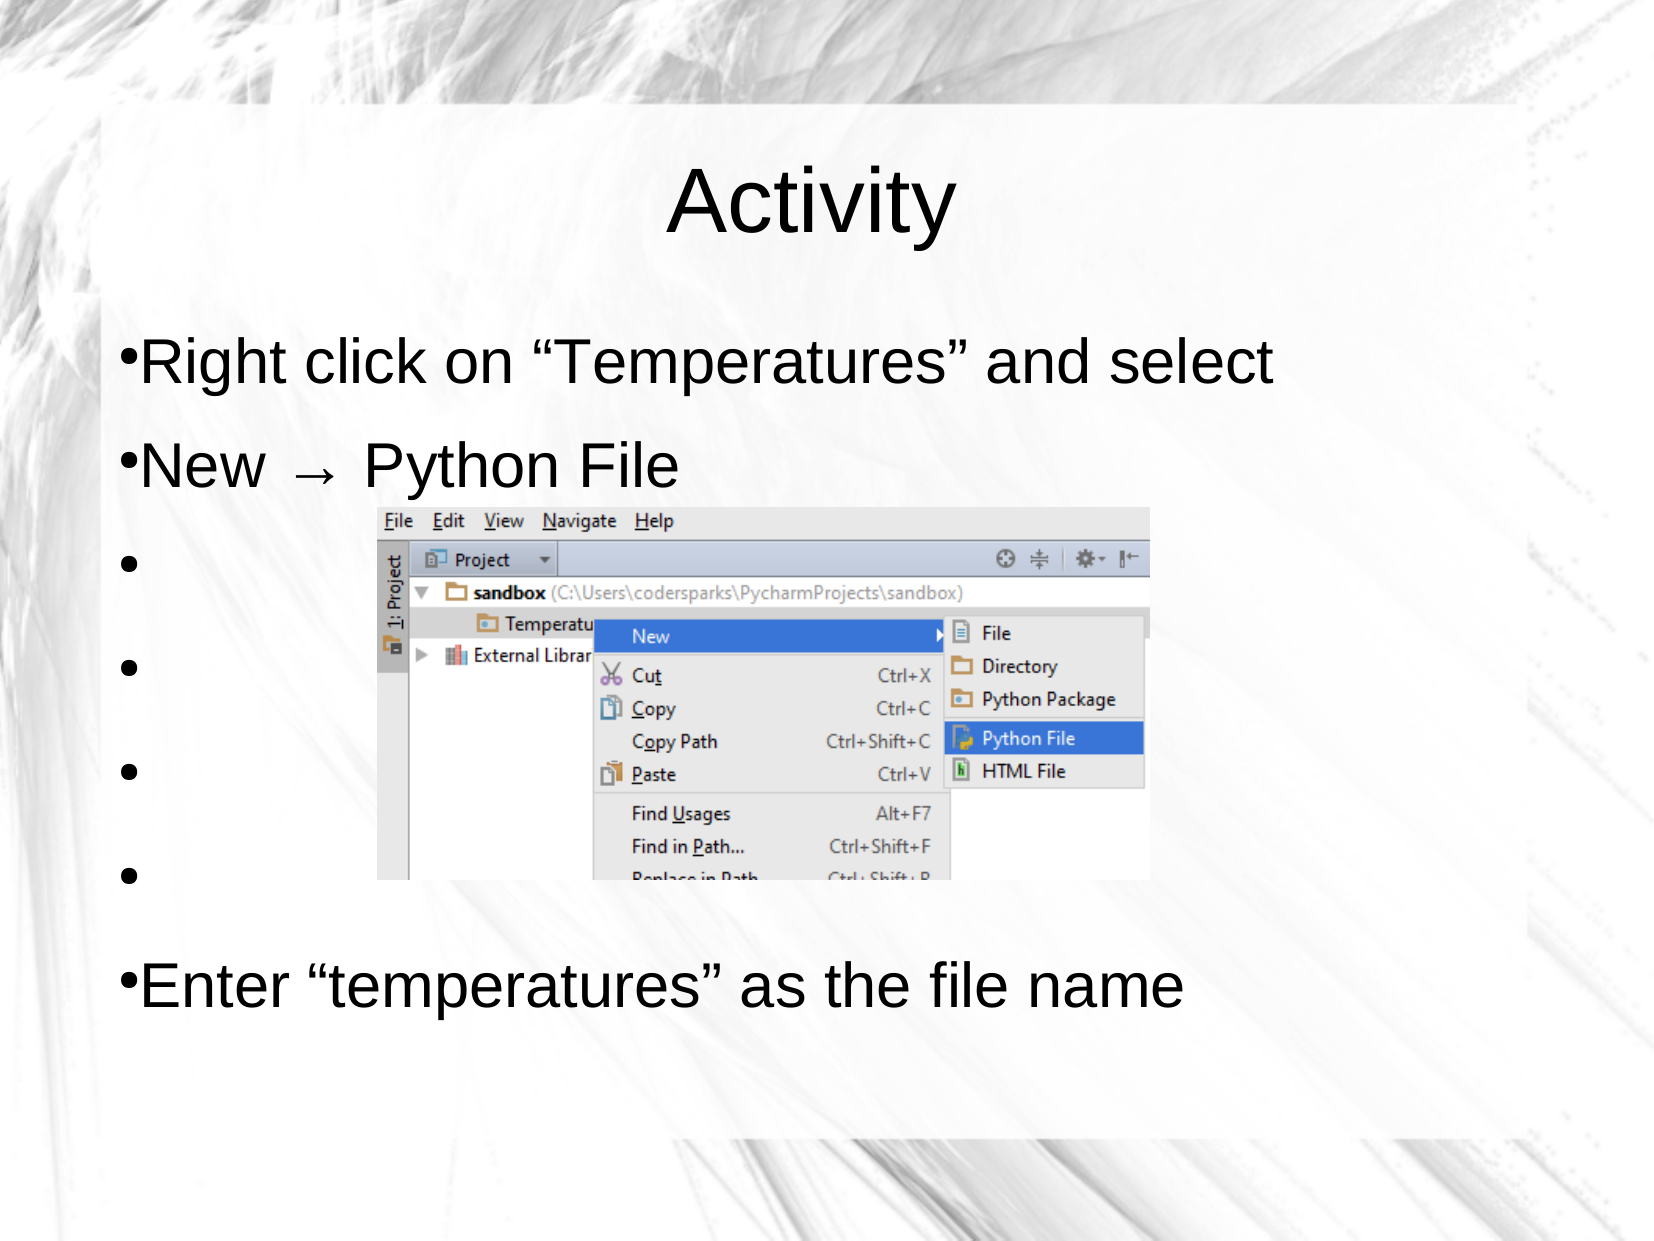

# Activity
Right click on “Temperatures” and select
New → Python File
Enter “temperatures” as the file name